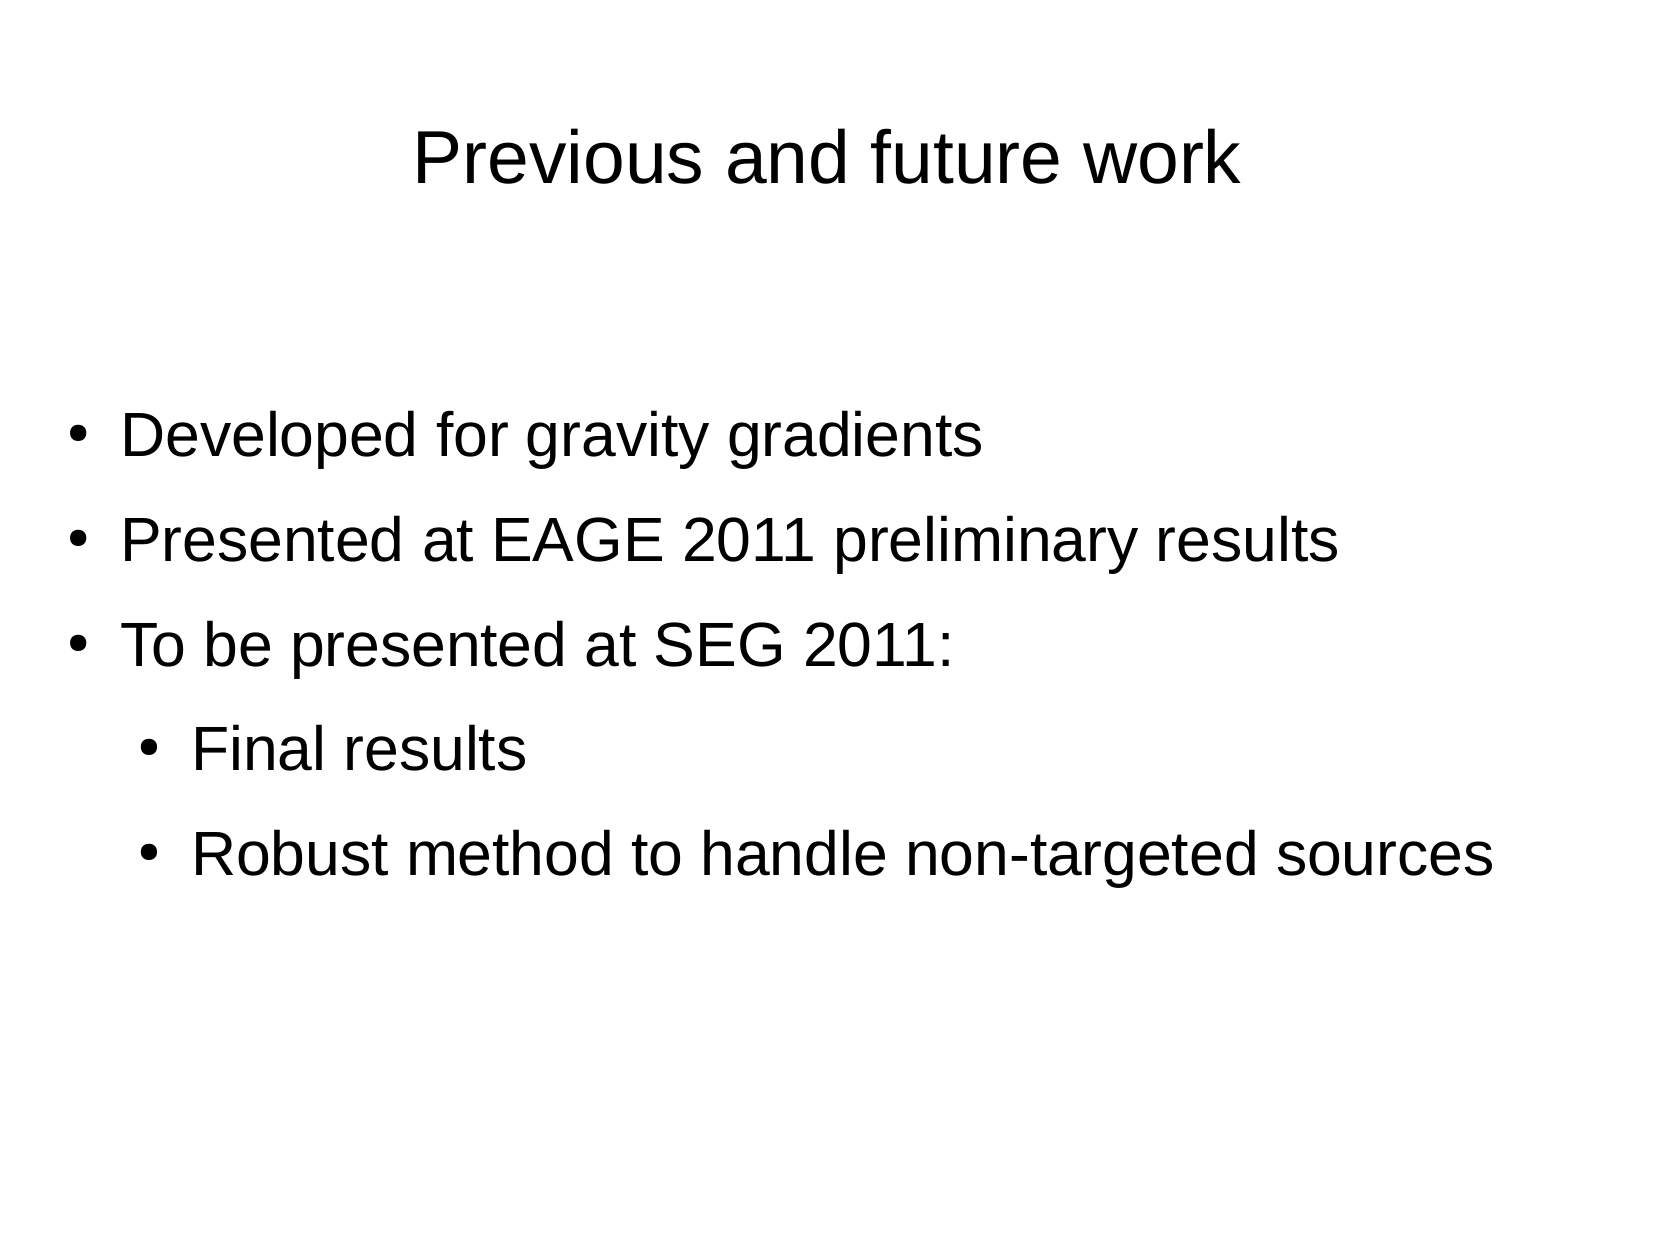

Previous and future work
Developed for gravity gradients
Presented at EAGE 2011 preliminary results
To be presented at SEG 2011:
Final results
Robust method to handle non-targeted sources